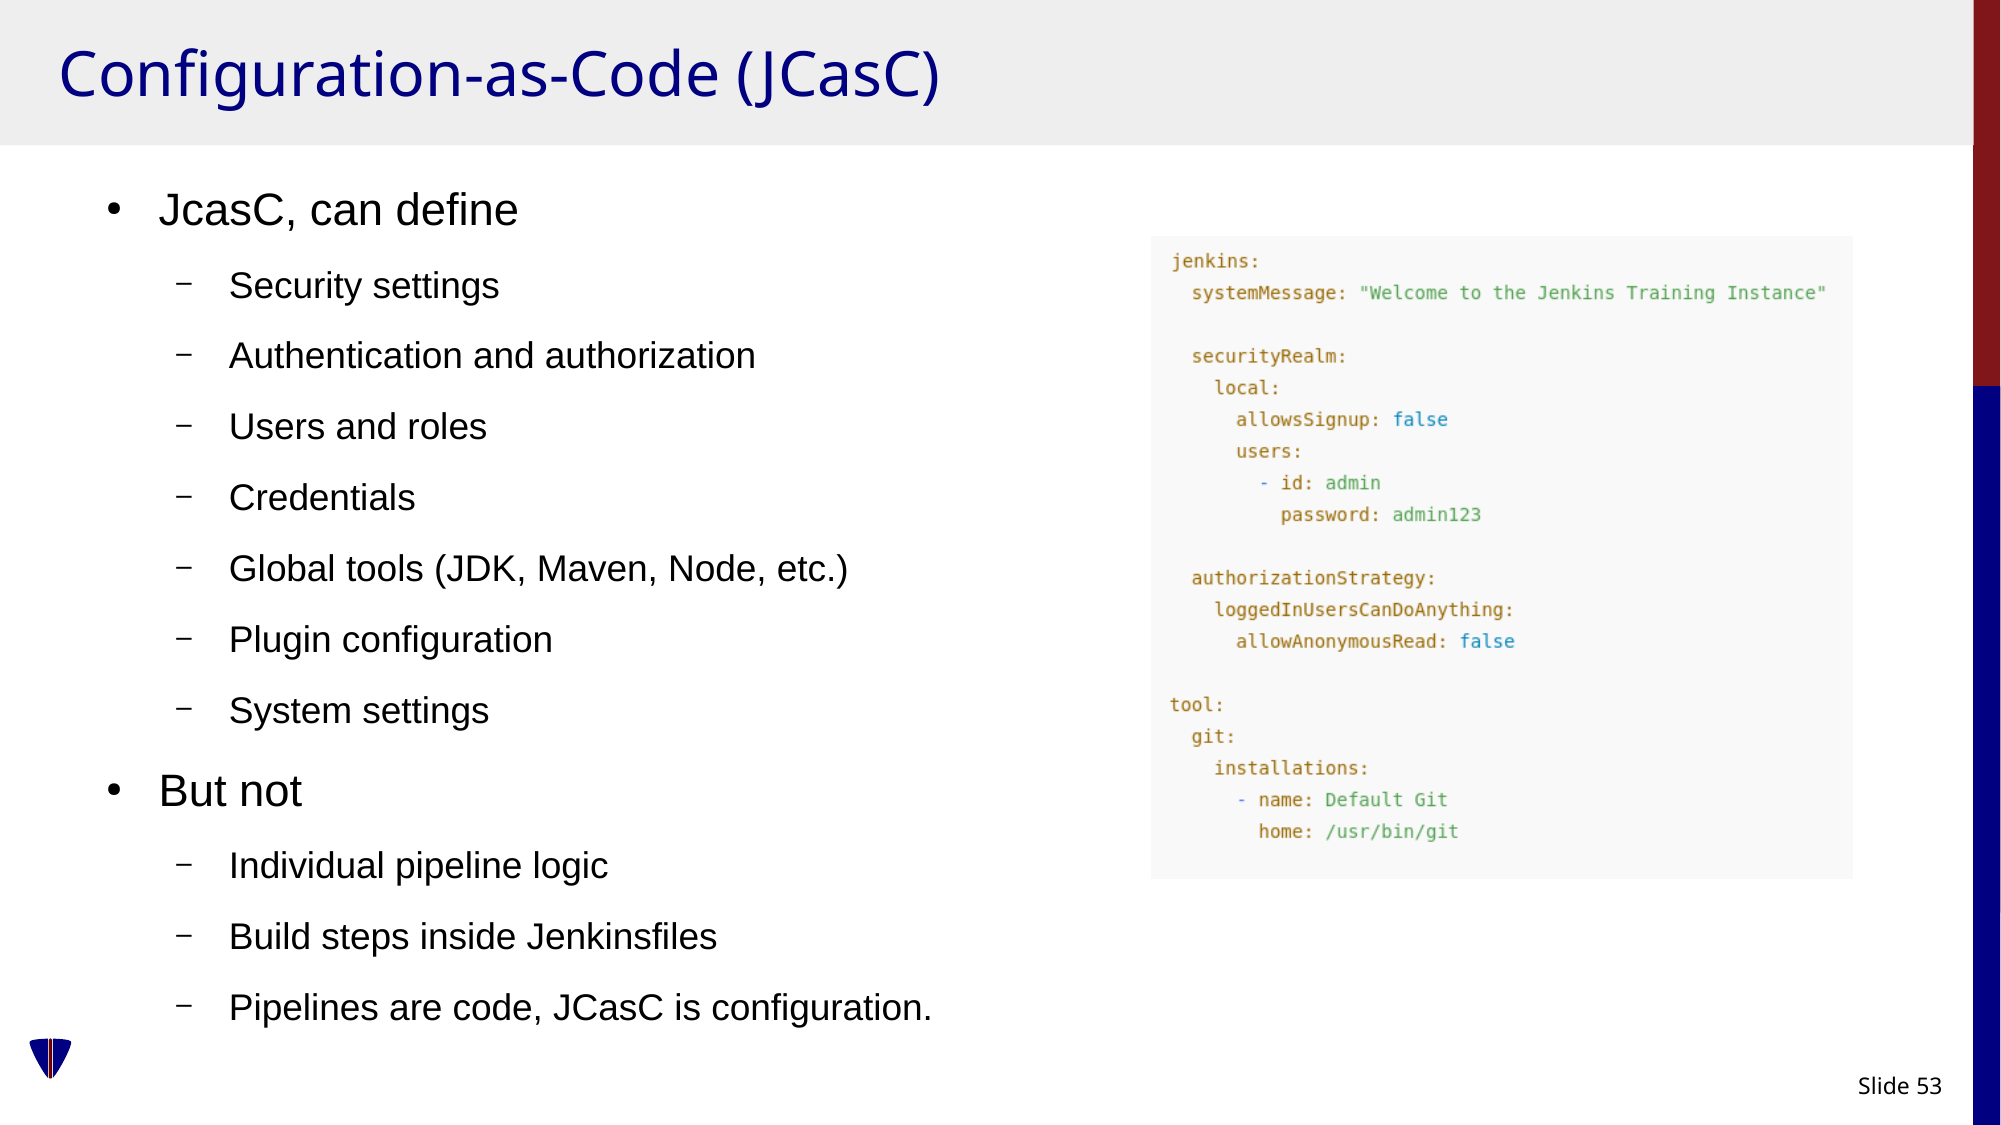

# Configuration-as-Code (JCasC)
JcasC, can define
Security settings
Authentication and authorization
Users and roles
Credentials
Global tools (JDK, Maven, Node, etc.)
Plugin configuration
System settings
But not
Individual pipeline logic
Build steps inside Jenkinsfiles
Pipelines are code, JCasC is configuration.